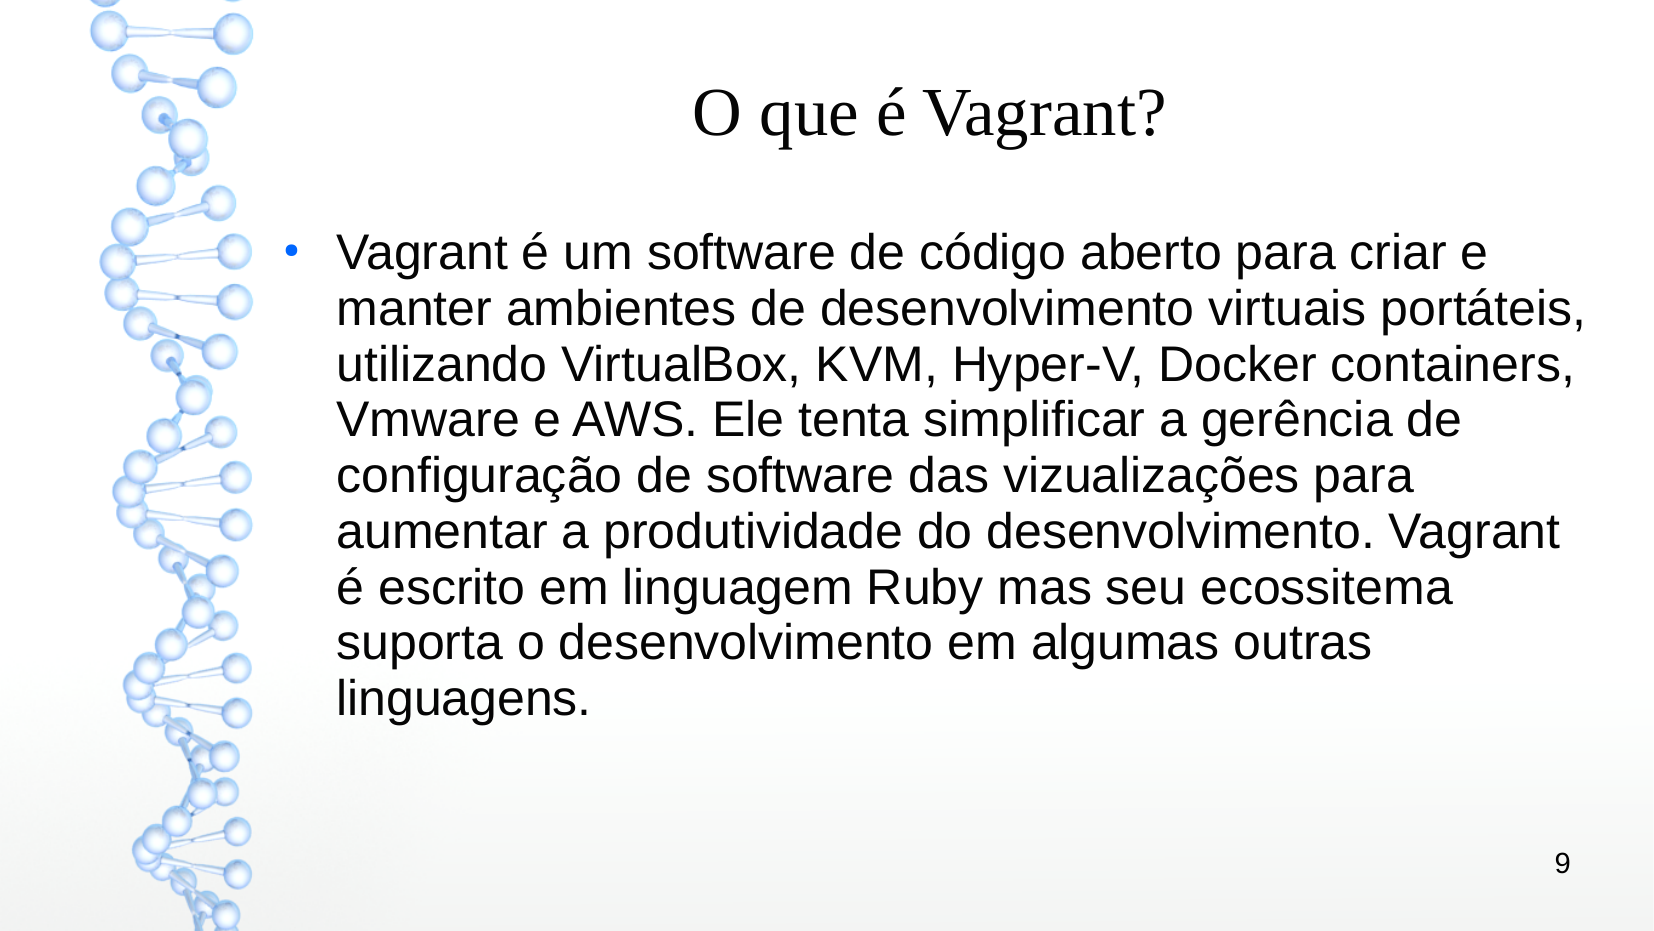

# O que é Vagrant?
Vagrant é um software de código aberto para criar e manter ambientes de desenvolvimento virtuais portáteis, utilizando VirtualBox, KVM, Hyper-V, Docker containers, Vmware e AWS. Ele tenta simplificar a gerência de configuração de software das vizualizações para aumentar a produtividade do desenvolvimento. Vagrant é escrito em linguagem Ruby mas seu ecossitema suporta o desenvolvimento em algumas outras linguagens.
9